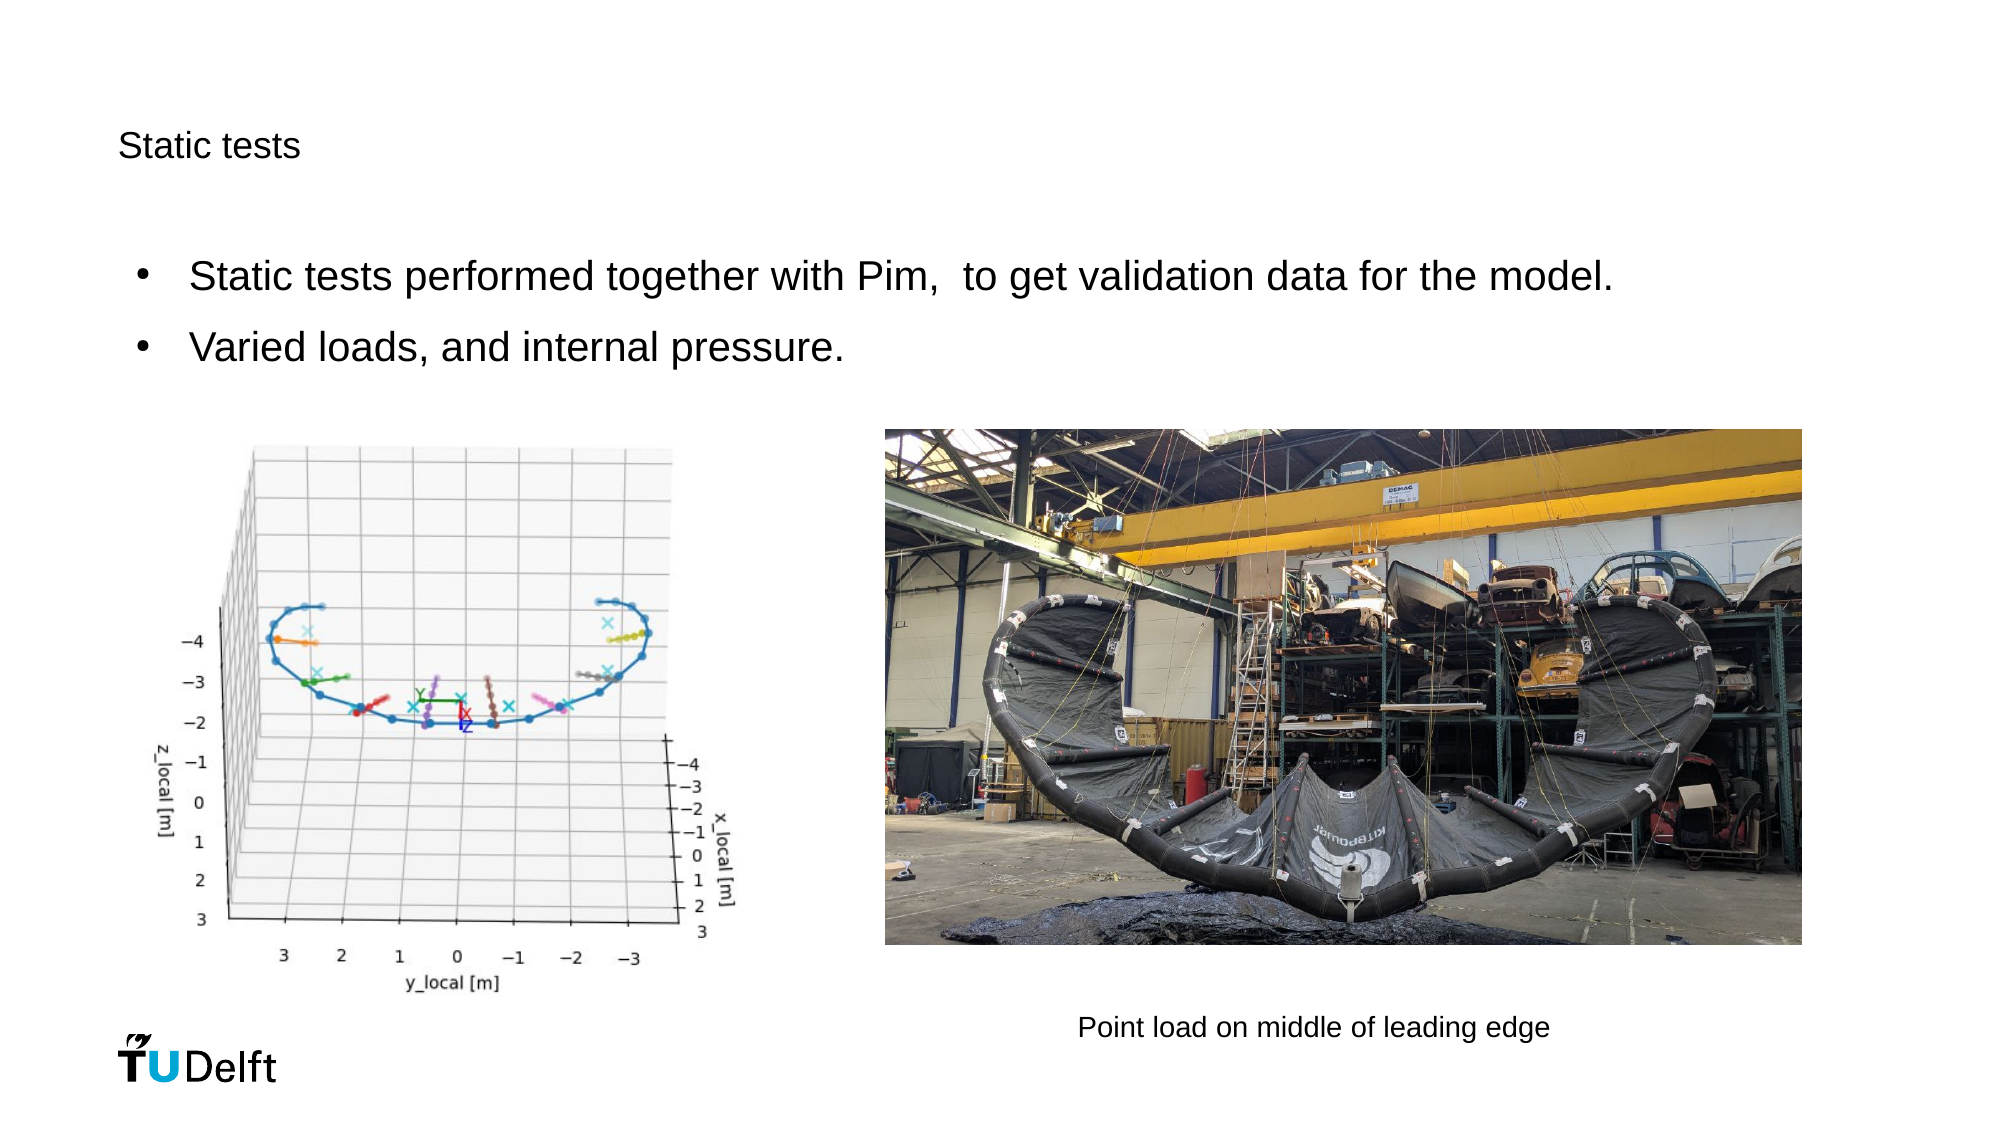

# Static tests
Static tests performed together with Pim, to get validation data for the model.
Varied loads, and internal pressure.
Tip loads, pulling the tips apart
Point load on middle of leading edge